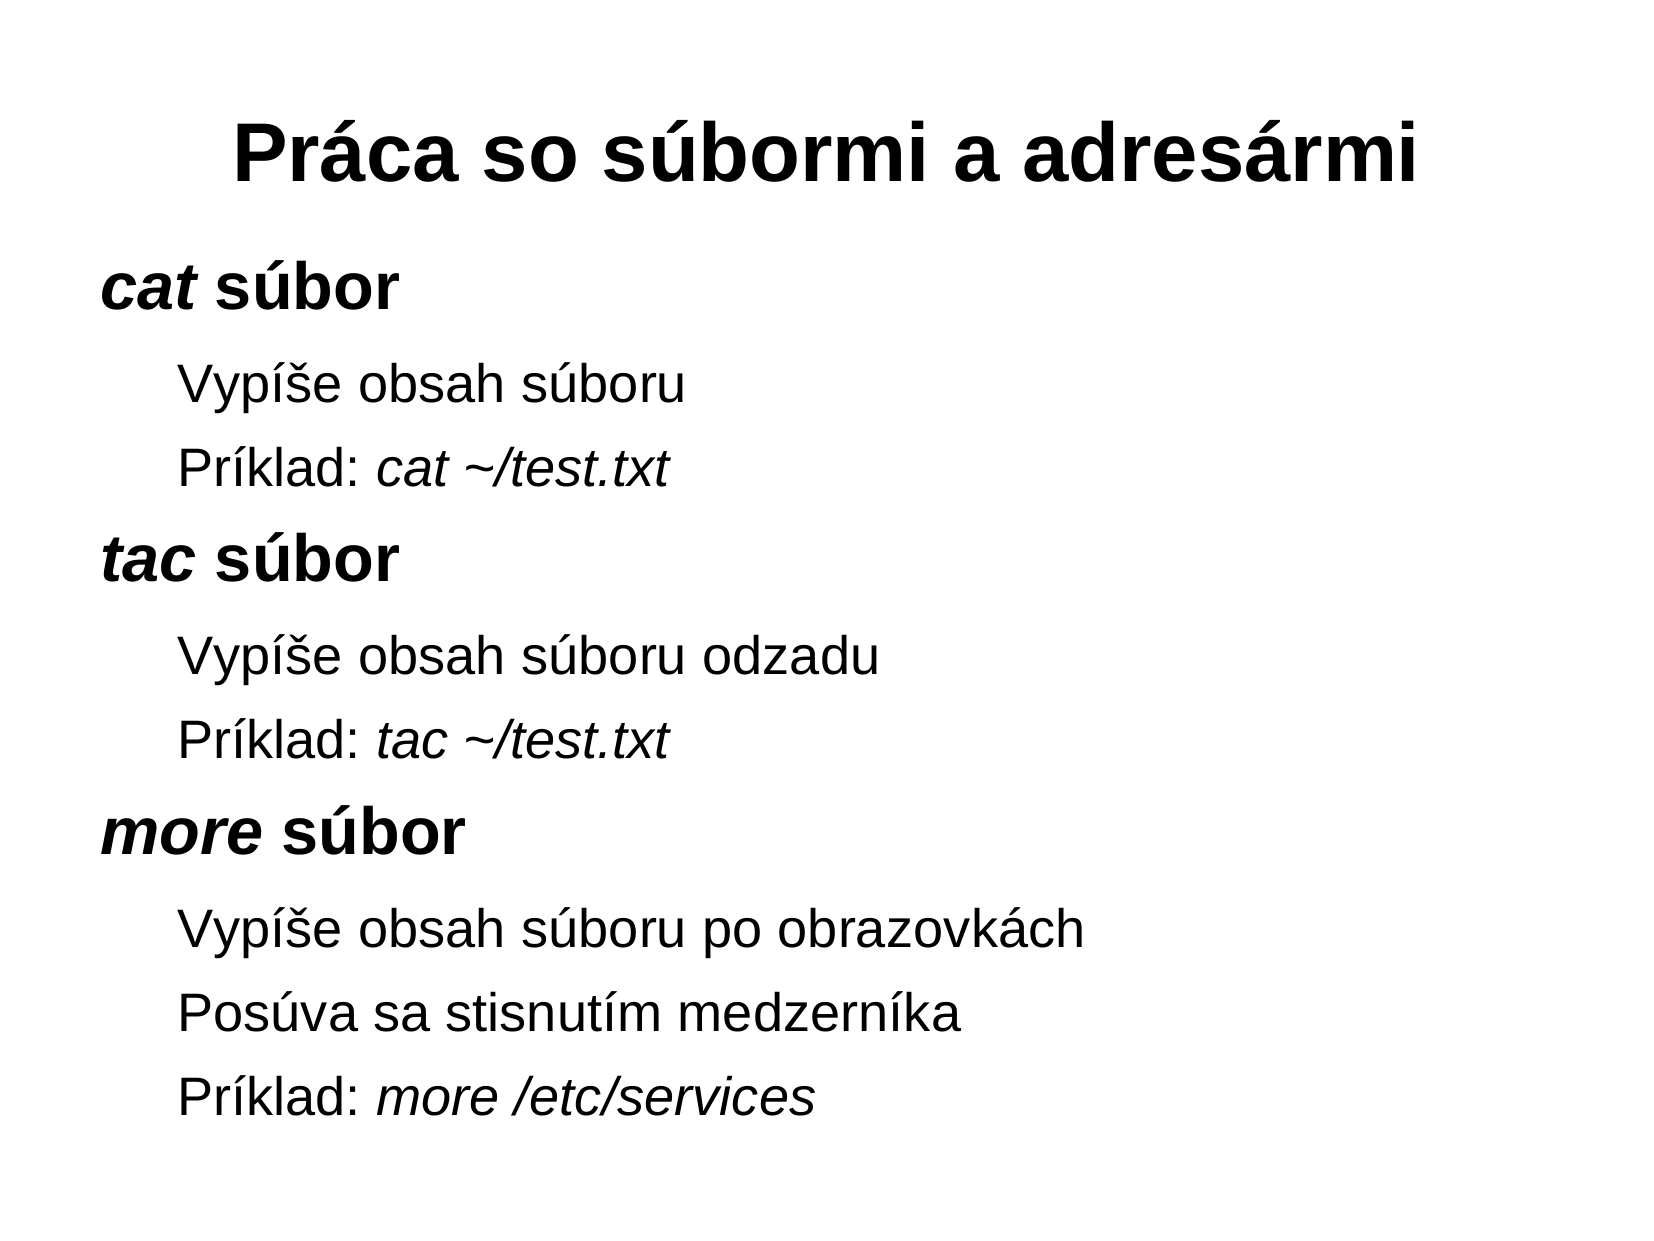

# Práca so súbormi a adresármi
cat súbor
Vypíše obsah súboru
Príklad: cat ~/test.txt
tac súbor
Vypíše obsah súboru odzadu
Príklad: tac ~/test.txt
more súbor
Vypíše obsah súboru po obrazovkách
Posúva sa stisnutím medzerníka
Príklad: more /etc/services